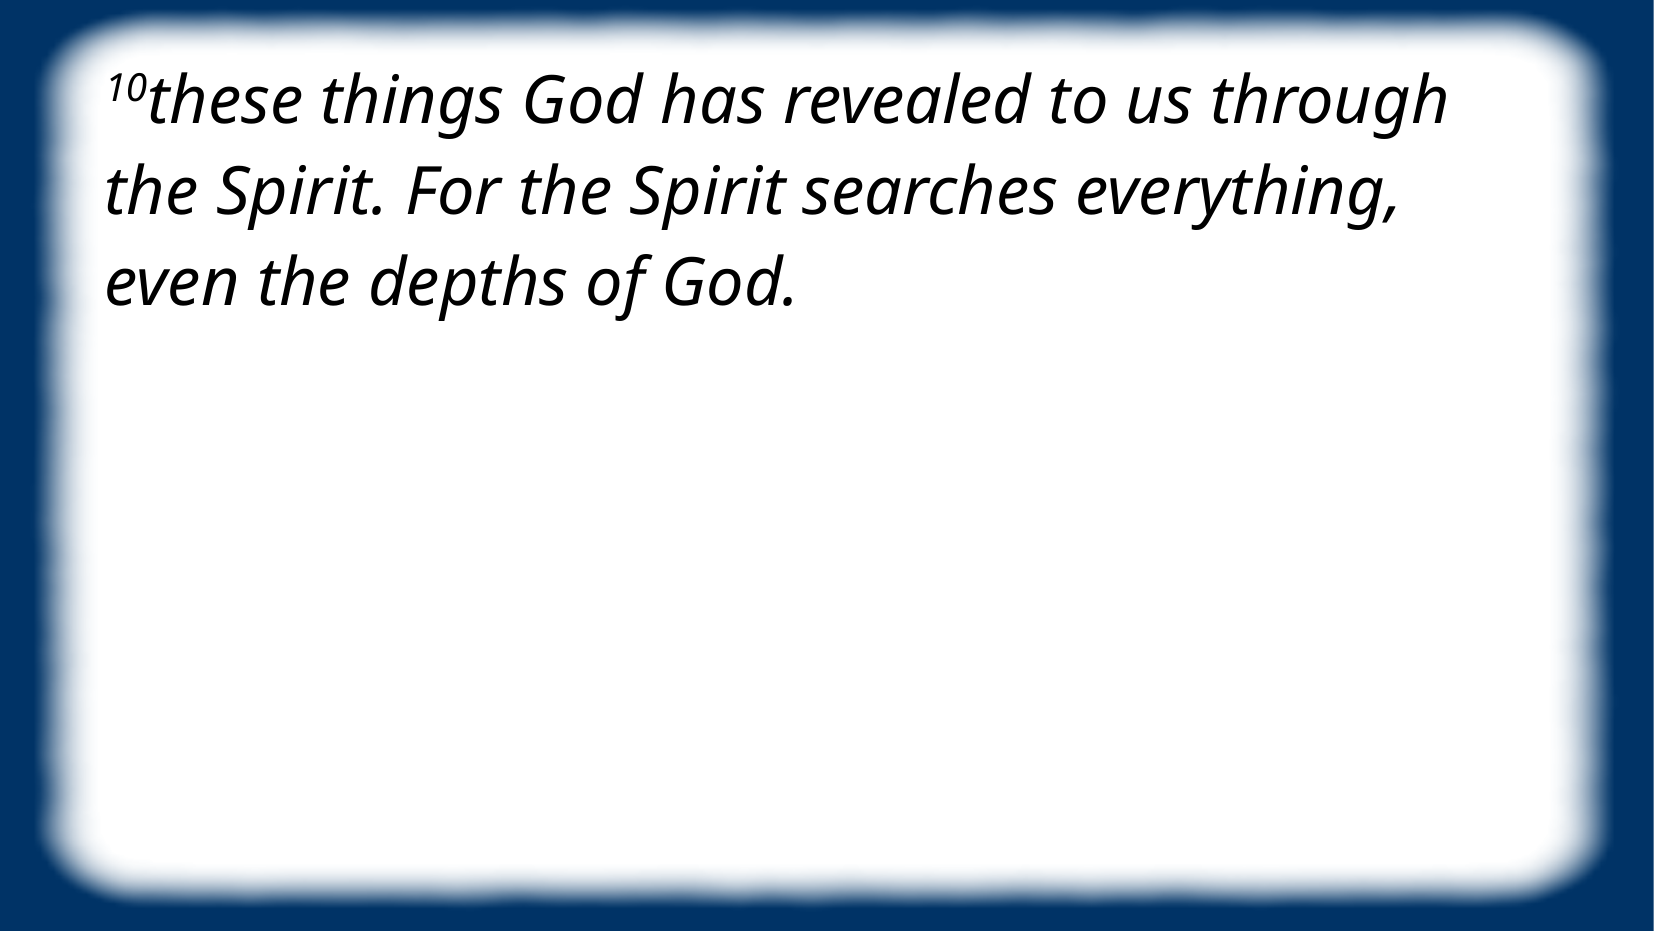

10these things God has revealed to us through the Spirit. For the Spirit searches everything, even the depths of God.